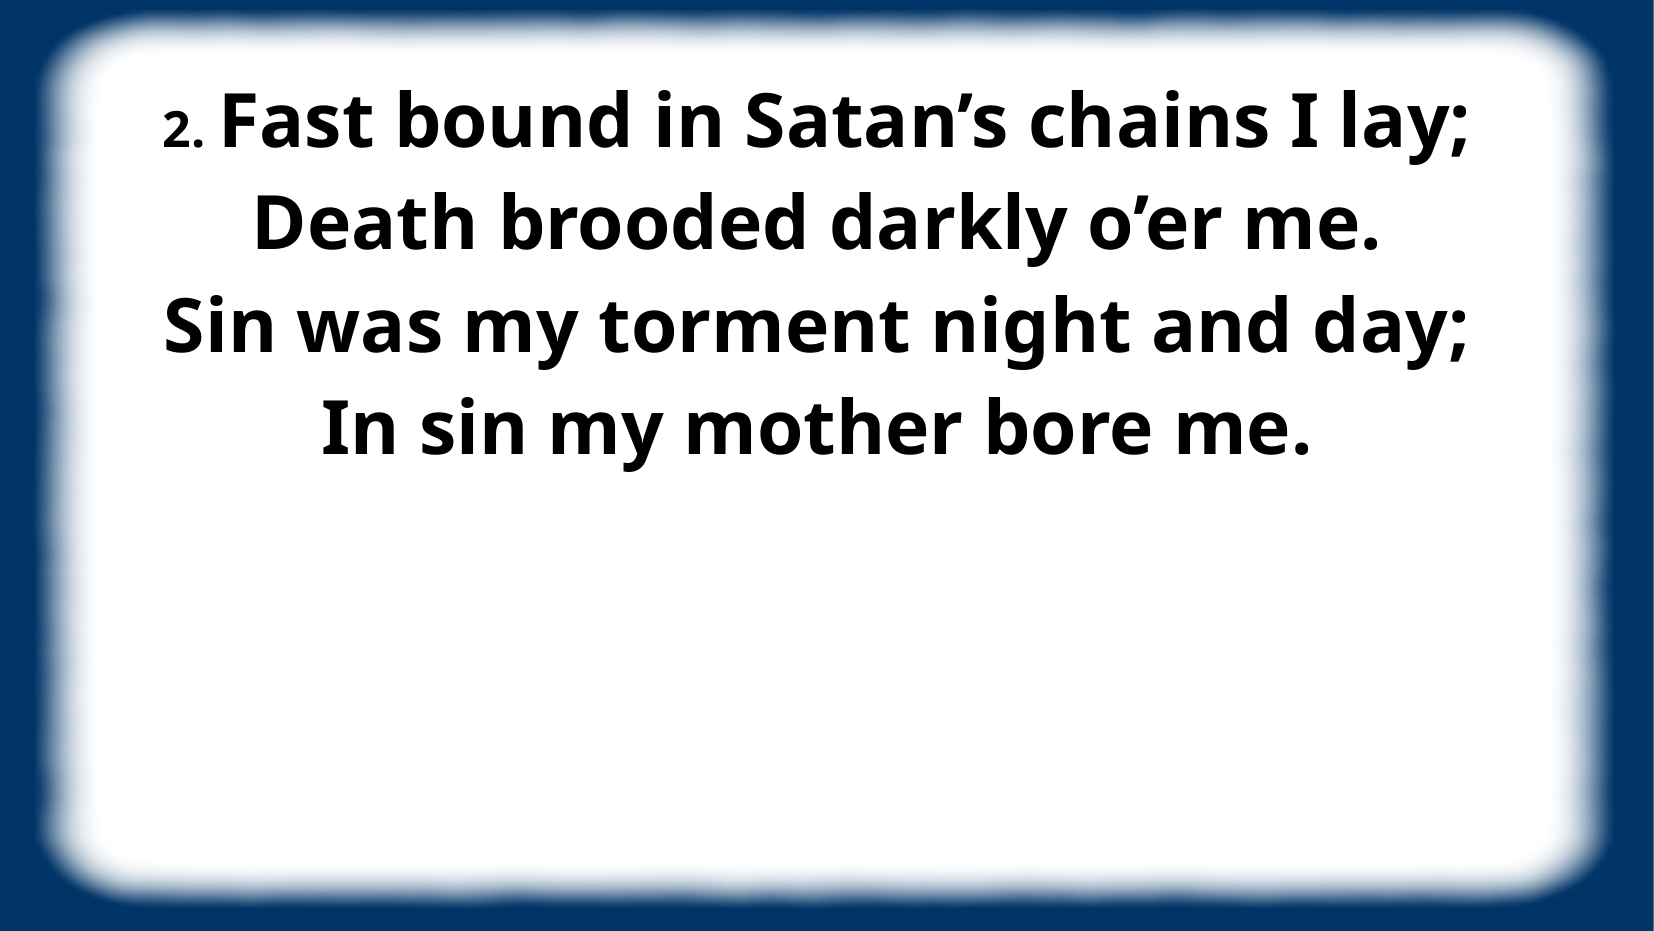

2. Fast bound in Satan’s chains I lay;
Death brooded darkly o’er me.
Sin was my torment night and day;
In sin my mother bore me.